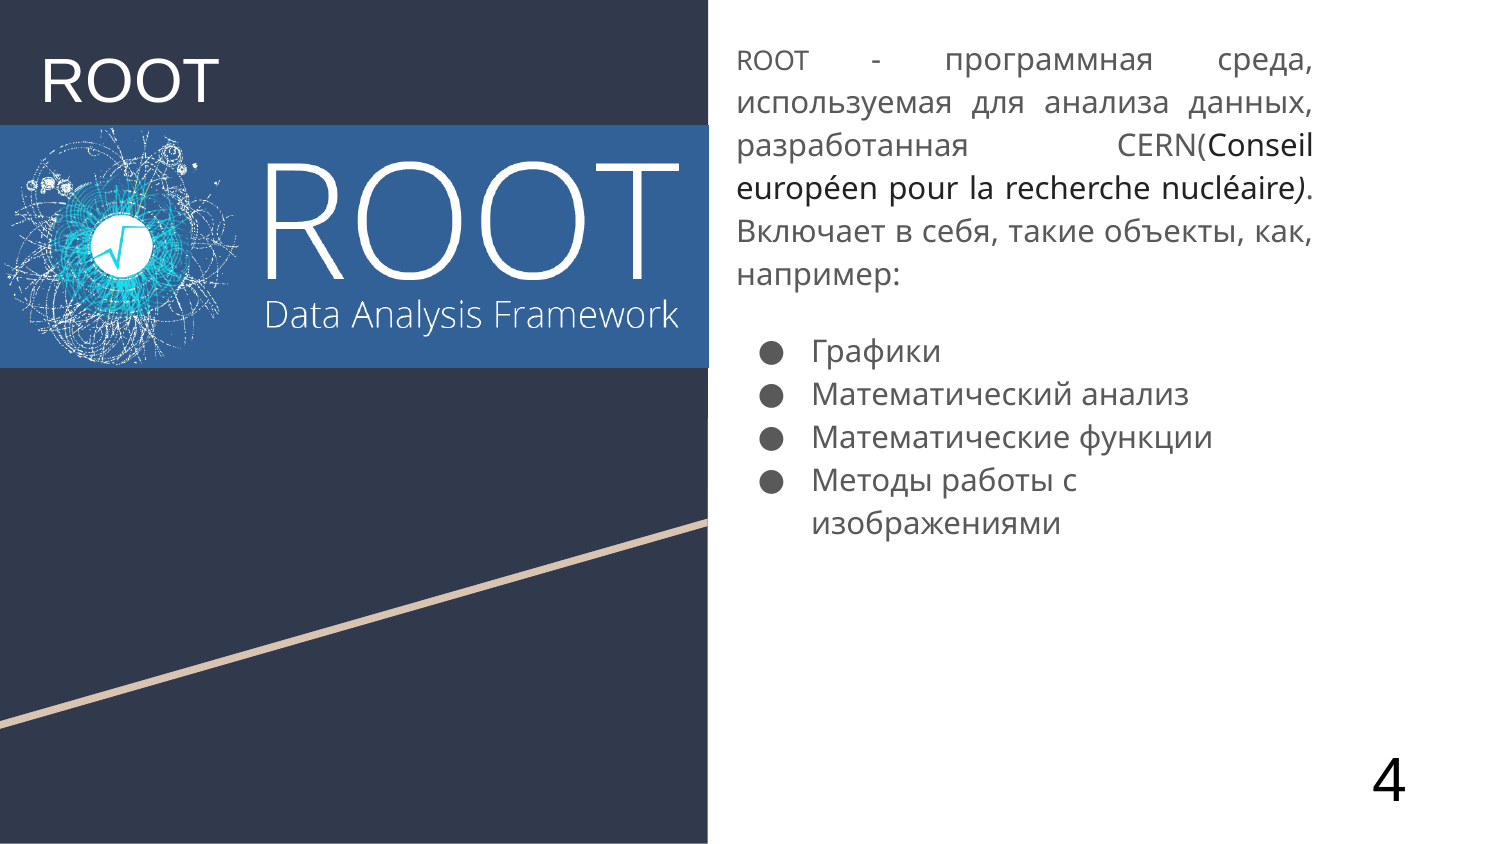

ROOT - программная среда, используемая для анализа данных, разработанная CERN(Conseil européen pour la recherche nucléaire). Включает в себя, такие объекты, как, например:
Графики
Математический анализ
Математические функции
Методы работы с изображениями
# ROOT
4